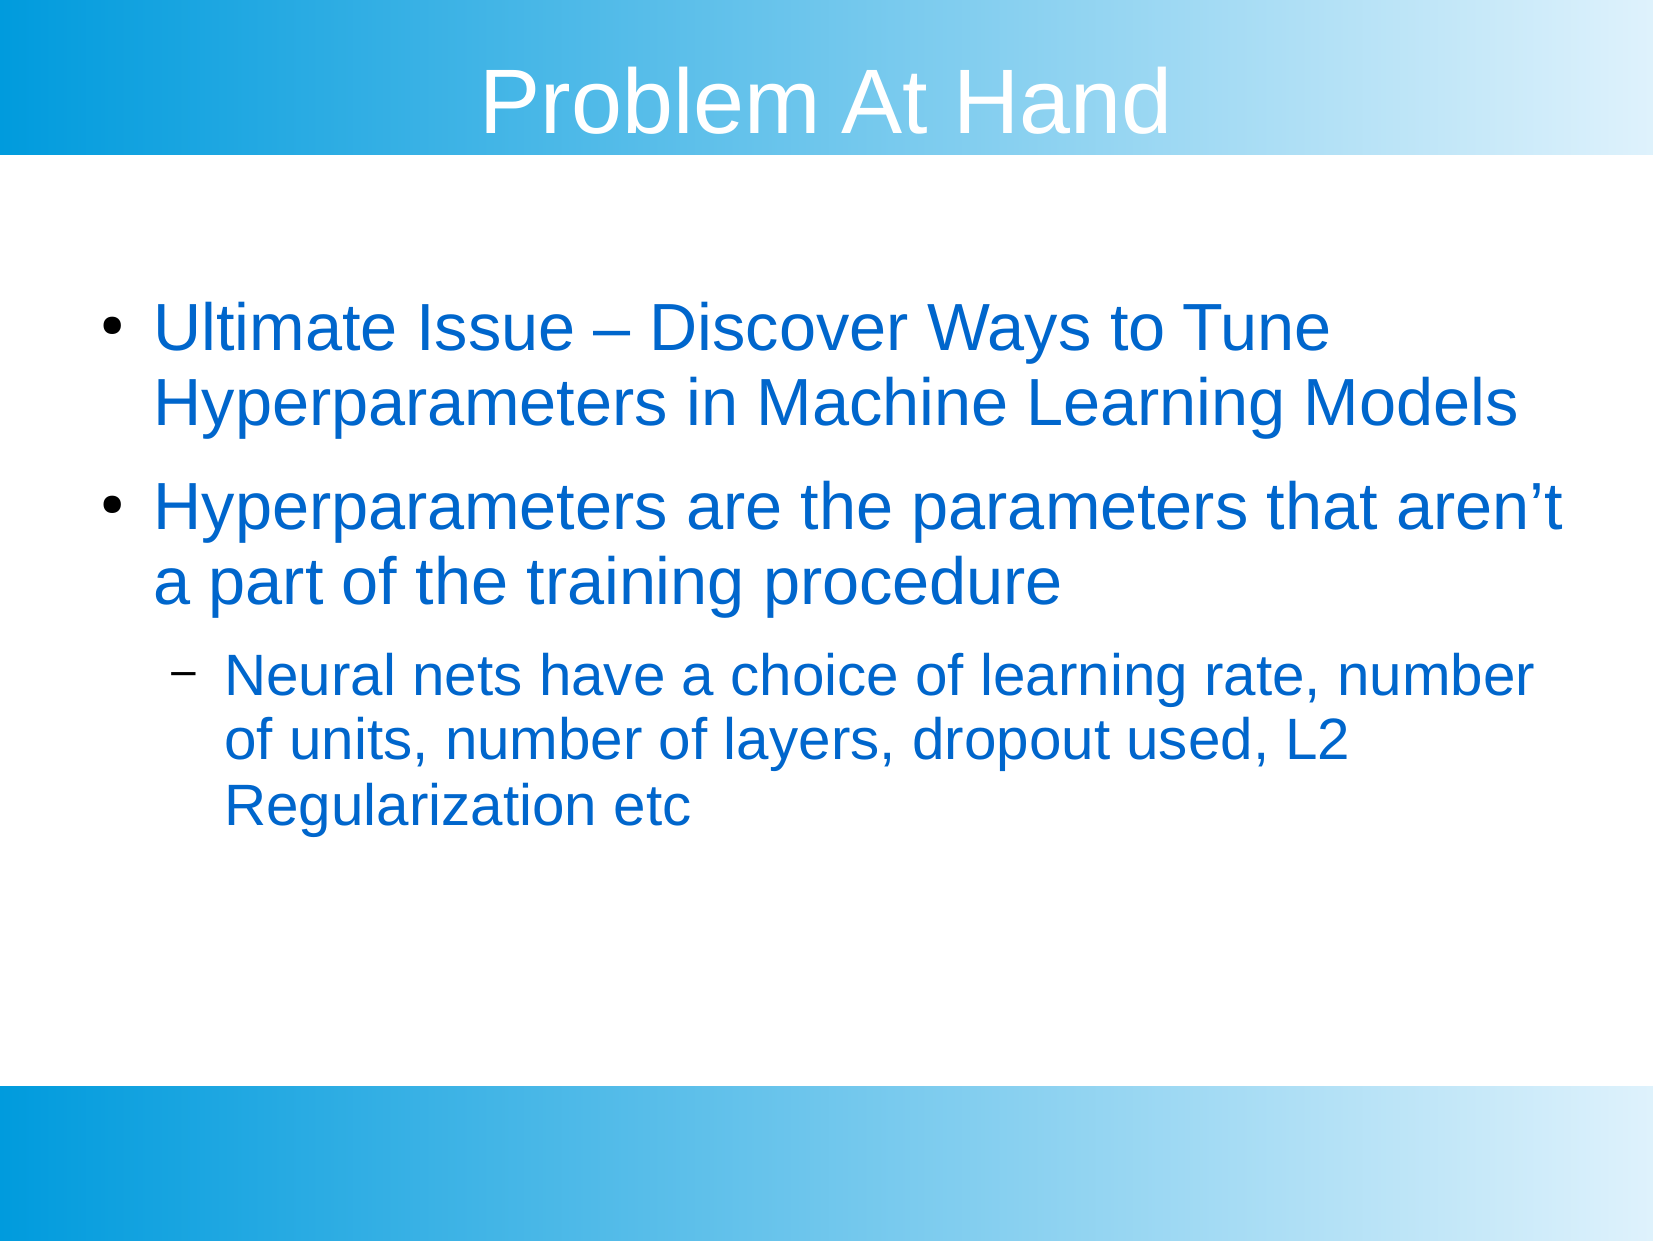

# Problem At Hand
Ultimate Issue – Discover Ways to Tune Hyperparameters in Machine Learning Models
Hyperparameters are the parameters that aren’t a part of the training procedure
Neural nets have a choice of learning rate, number of units, number of layers, dropout used, L2 Regularization etc